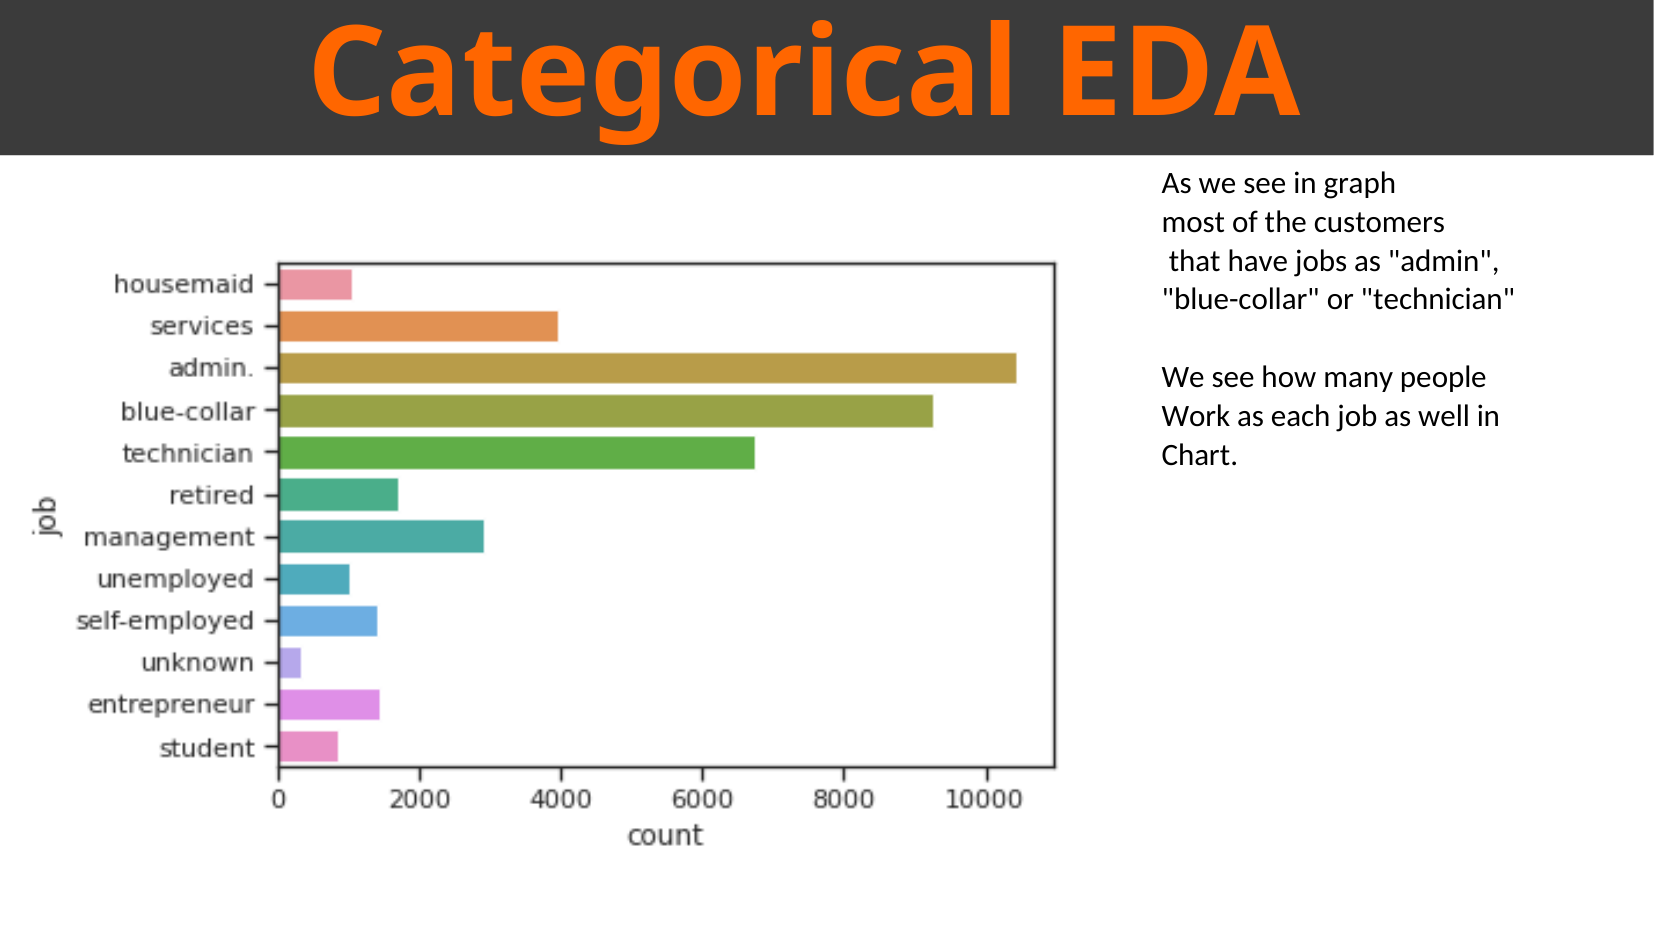

Profit Analysis
 Categorical EDA
As we see in graph
most of the customers
 that have jobs as "admin",
"blue-collar" or "technician"
We see how many people
Work as each job as well in
Chart.